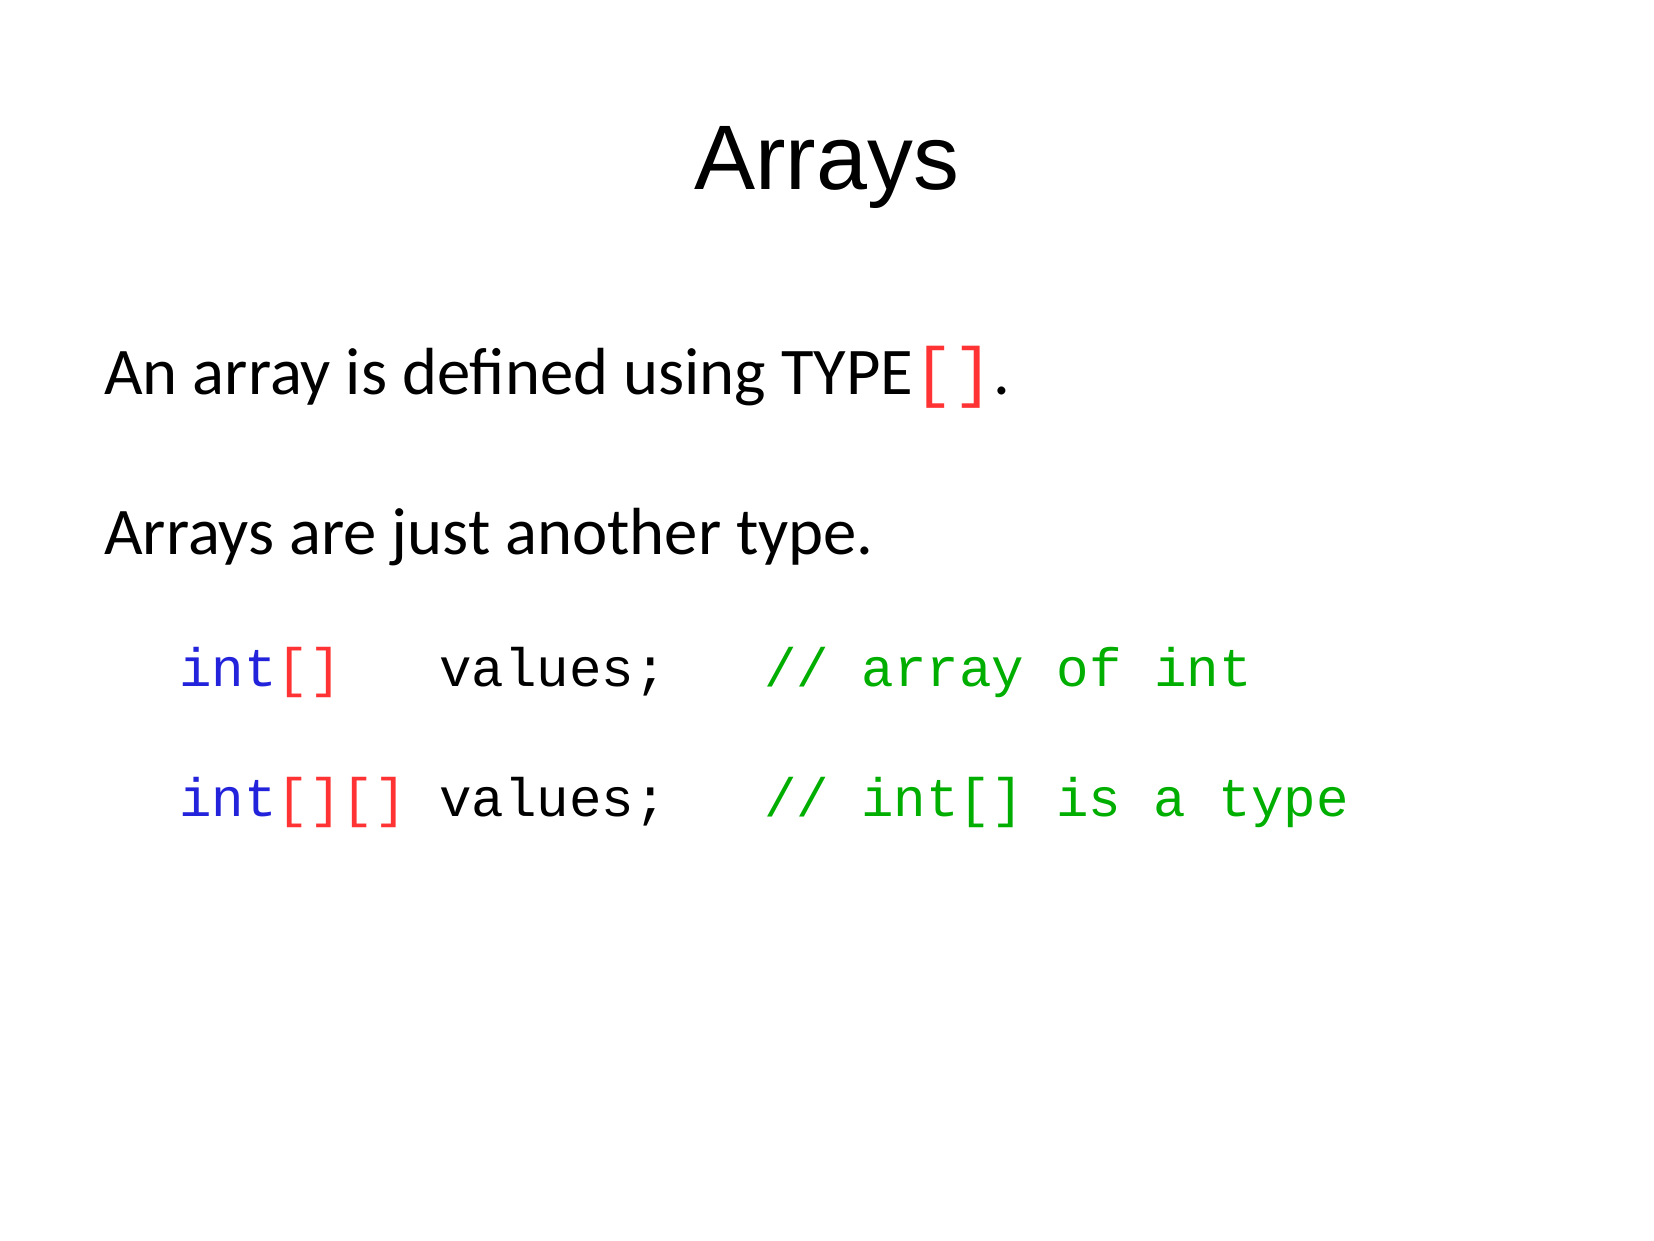

# Arrays
An array is defined using TYPE[].
Arrays are just another type.
	int[] values; // array of int
	int[][] values; // int[] is a type